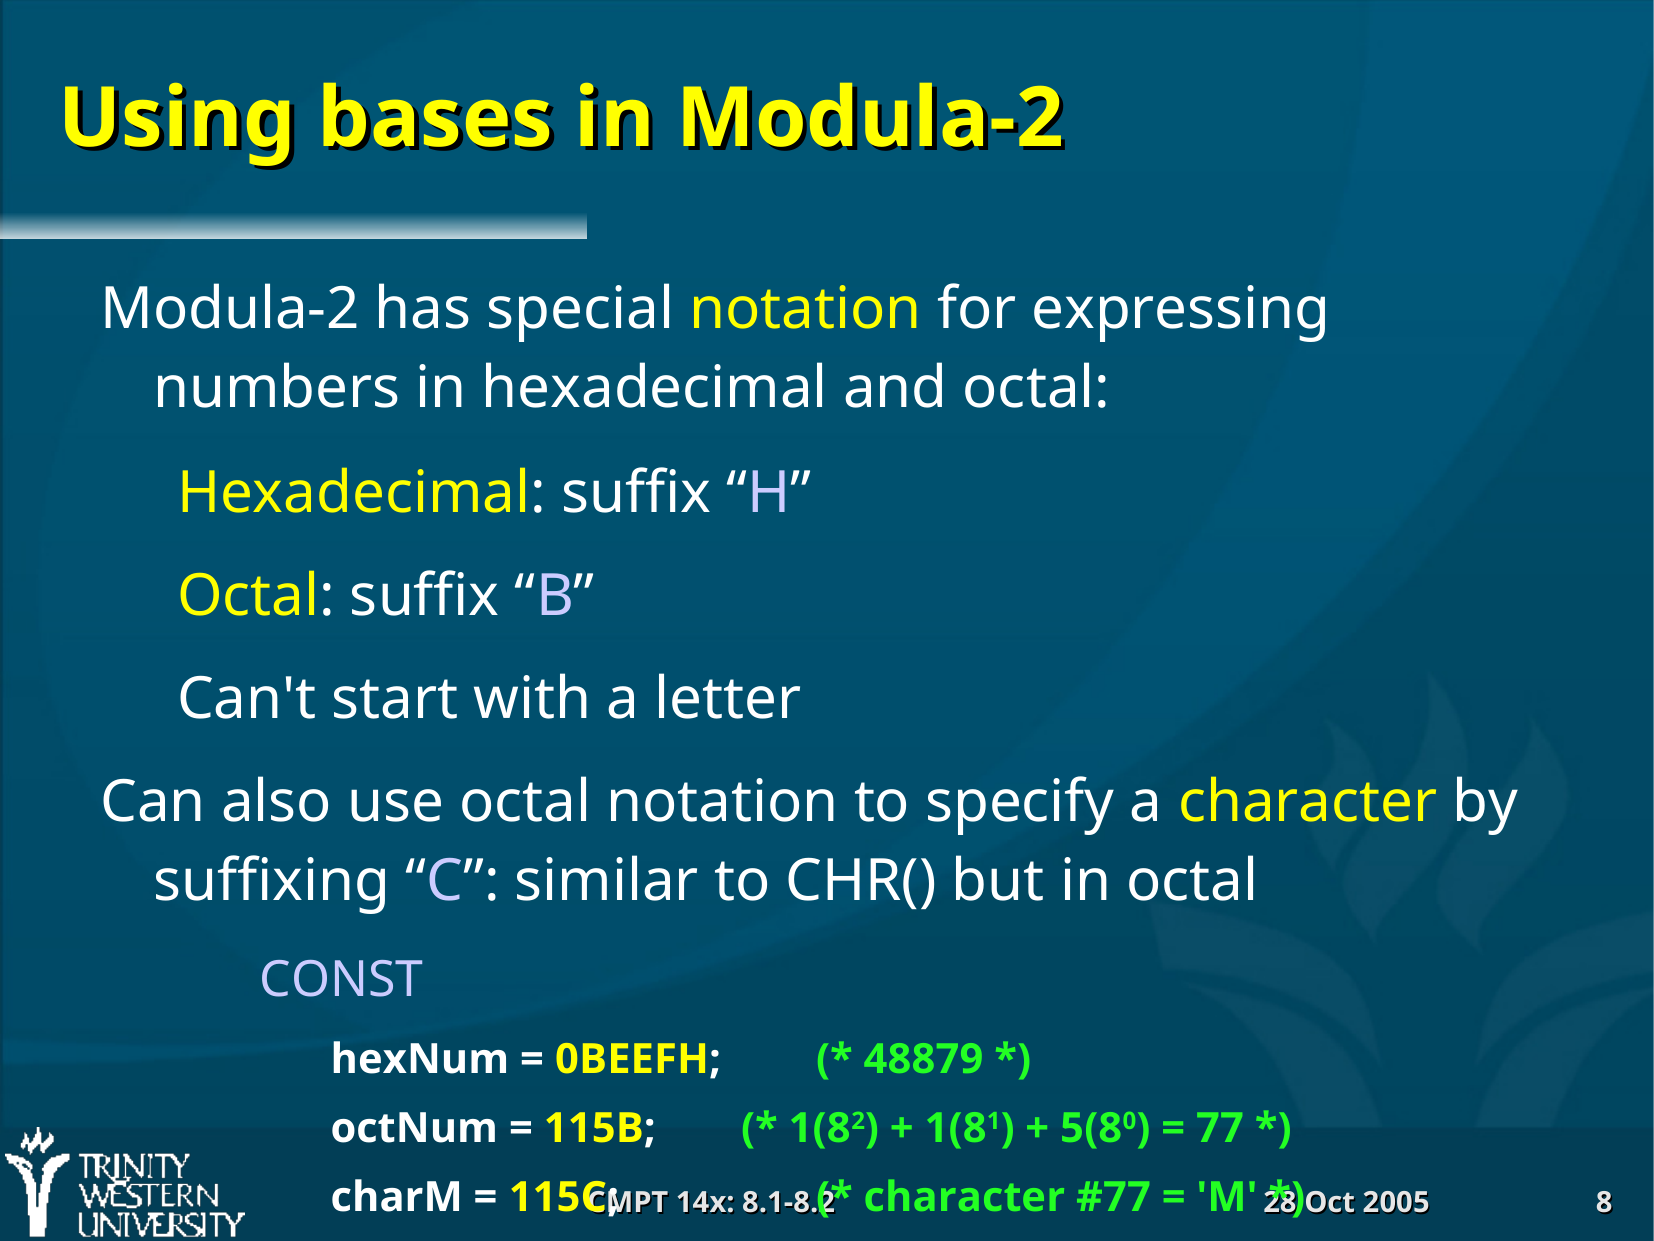

# Using bases in Modula-2
Modula-2 has special notation for expressing numbers in hexadecimal and octal:
Hexadecimal: suffix “H”
Octal: suffix “B”
Can't start with a letter
Can also use octal notation to specify a character by suffixing “C”: similar to CHR() but in octal
CONST
hexNum = 0BEEFH;		(* 48879 *)
octNum = 115B;		(* 1(82) + 1(81) + 5(80) = 77 *)
charM = 115C;			(* character #77 = 'M' *)
CMPT 14x: 8.1-8.2
28 Oct 2005
8